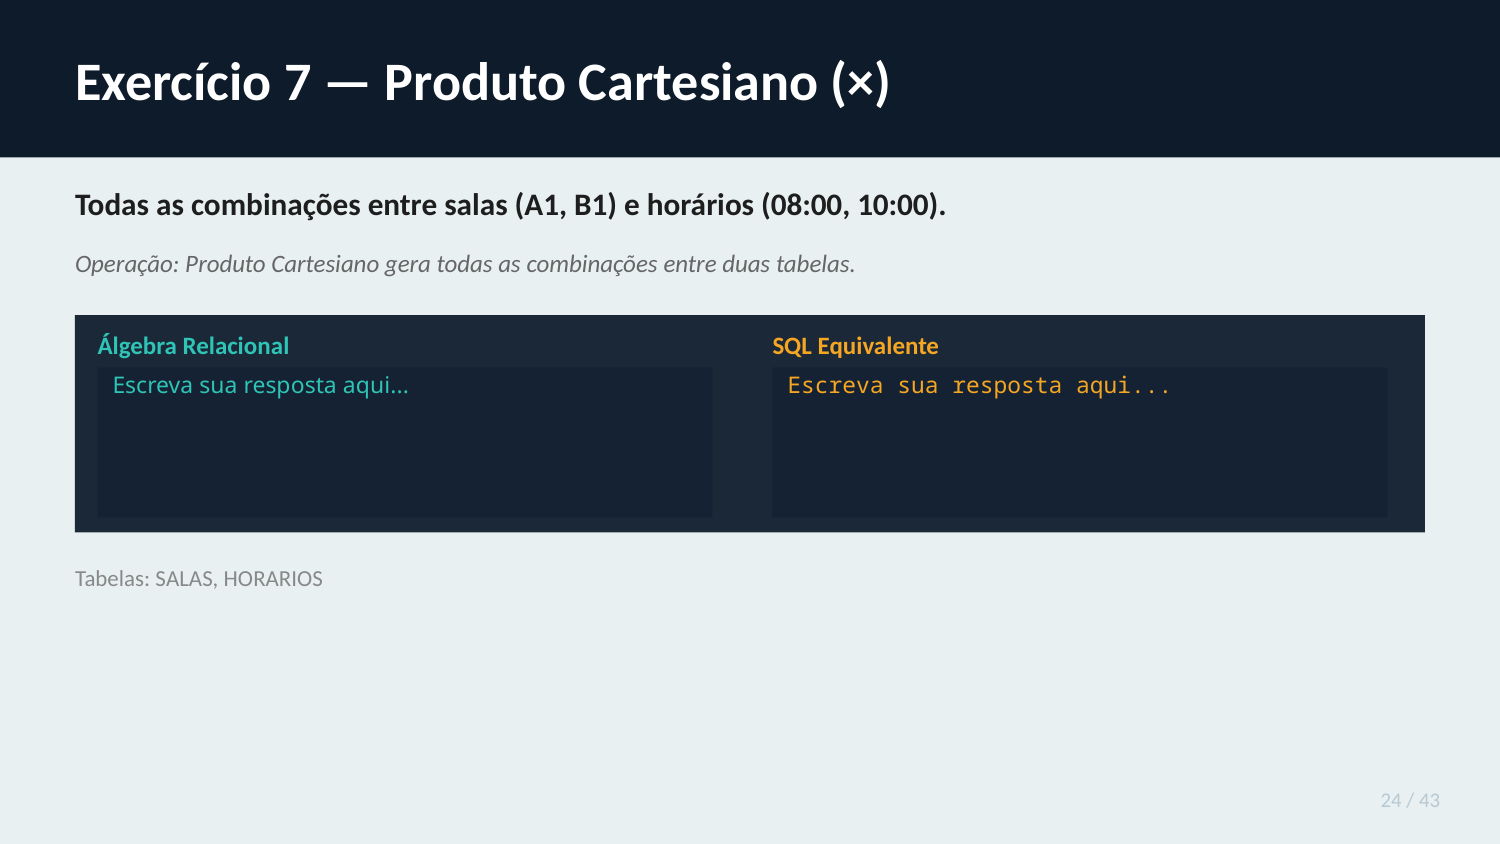

Exercício 7 — Produto Cartesiano (×)
Todas as combinações entre salas (A1, B1) e horários (08:00, 10:00).
Operação: Produto Cartesiano gera todas as combinações entre duas tabelas.
Álgebra Relacional
SQL Equivalente
Escreva sua resposta aqui...
Escreva sua resposta aqui...
Tabelas: SALAS, HORARIOS
24 / 43